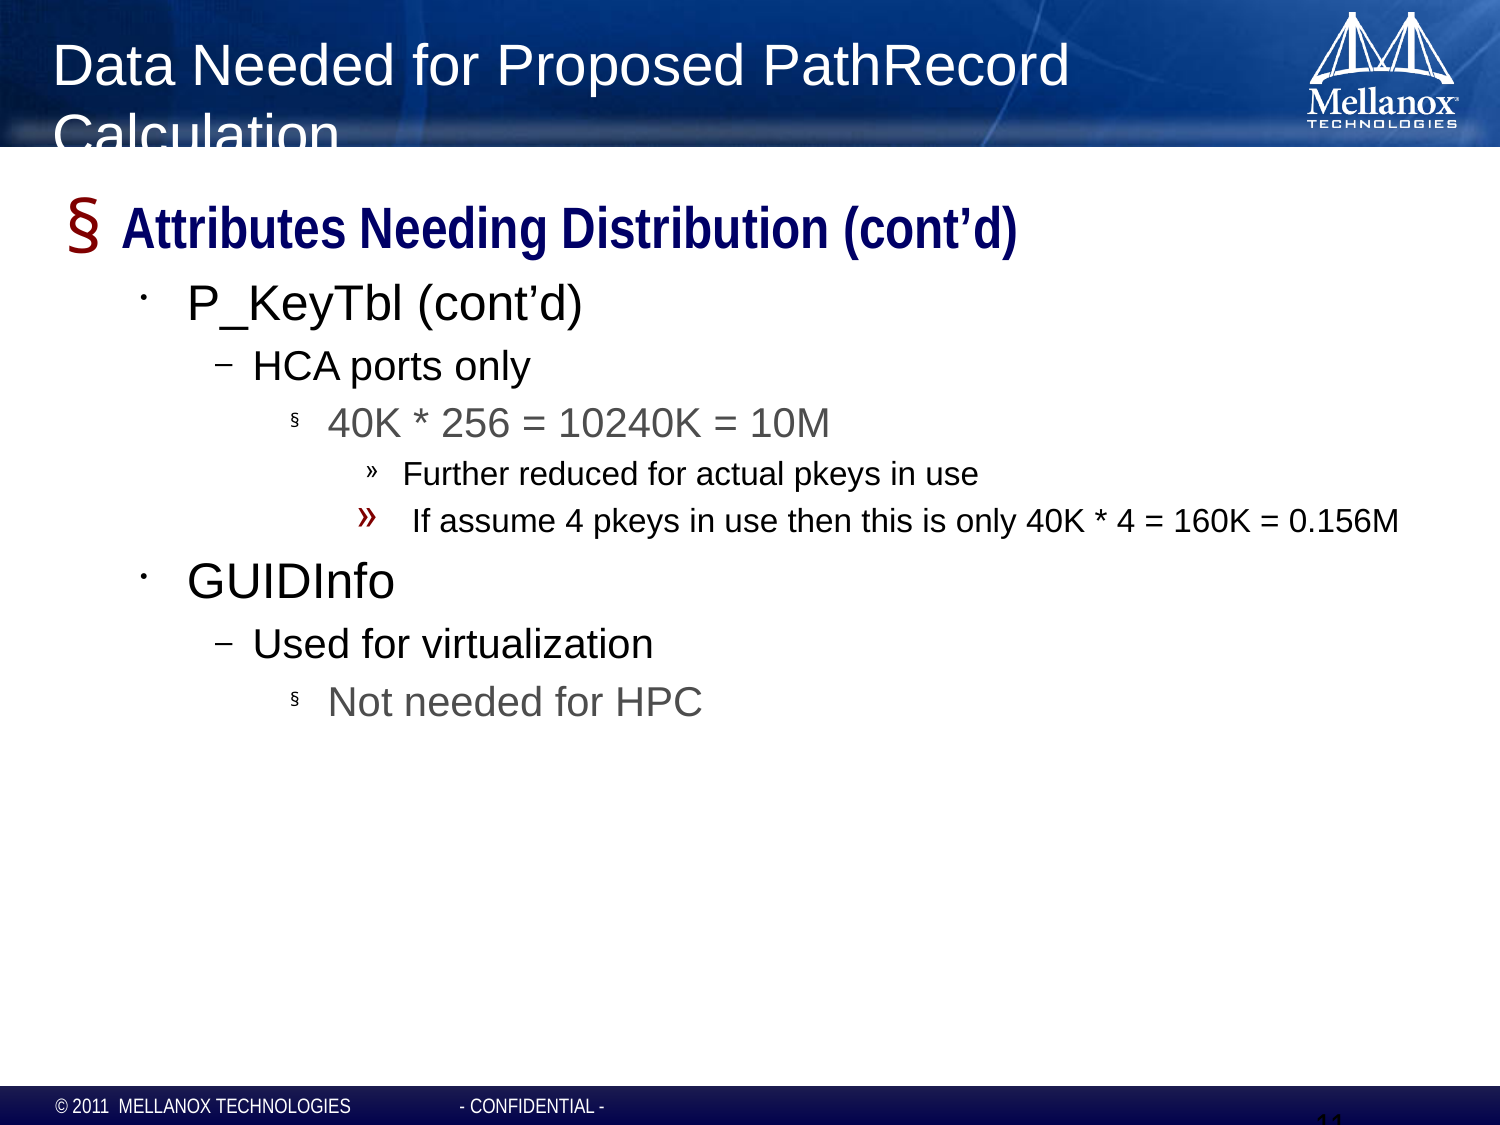

# Data Needed for Proposed PathRecord Calculation
Attributes Needing Distribution (cont’d)
P_KeyTbl (cont’d)
HCA ports only
40K * 256 = 10240K = 10M
Further reduced for actual pkeys in use
If assume 4 pkeys in use then this is only 40K * 4 = 160K = 0.156M
GUIDInfo
Used for virtualization
Not needed for HPC